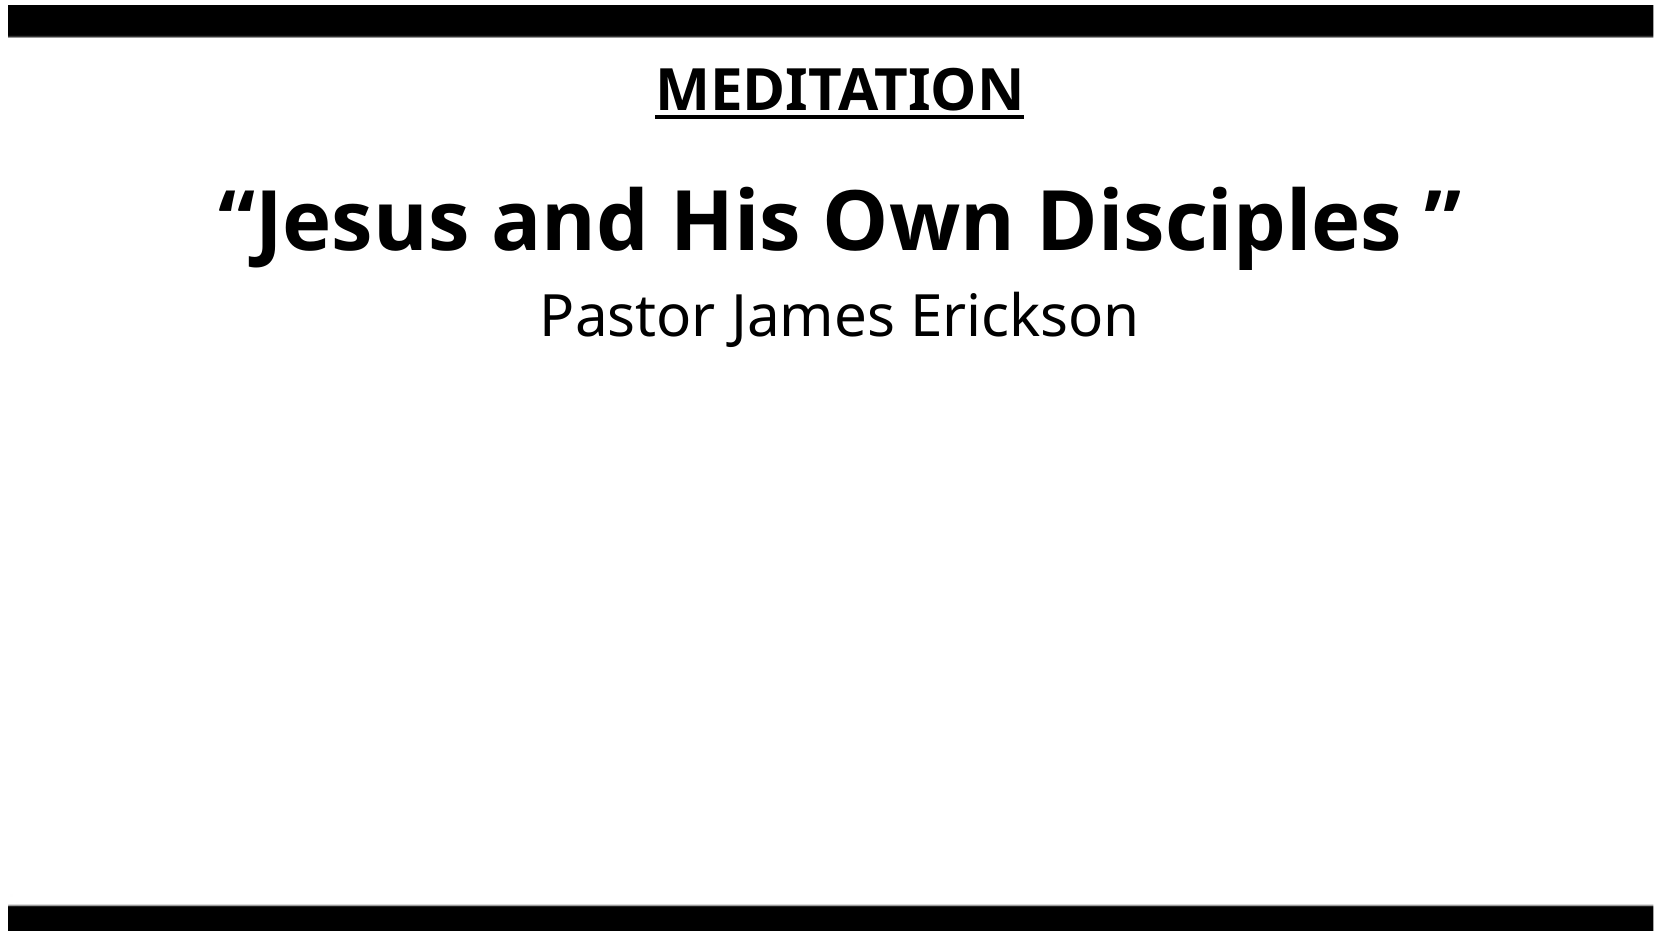

MEDITATION
“Jesus and His Own Disciples ”
Pastor James Erickson